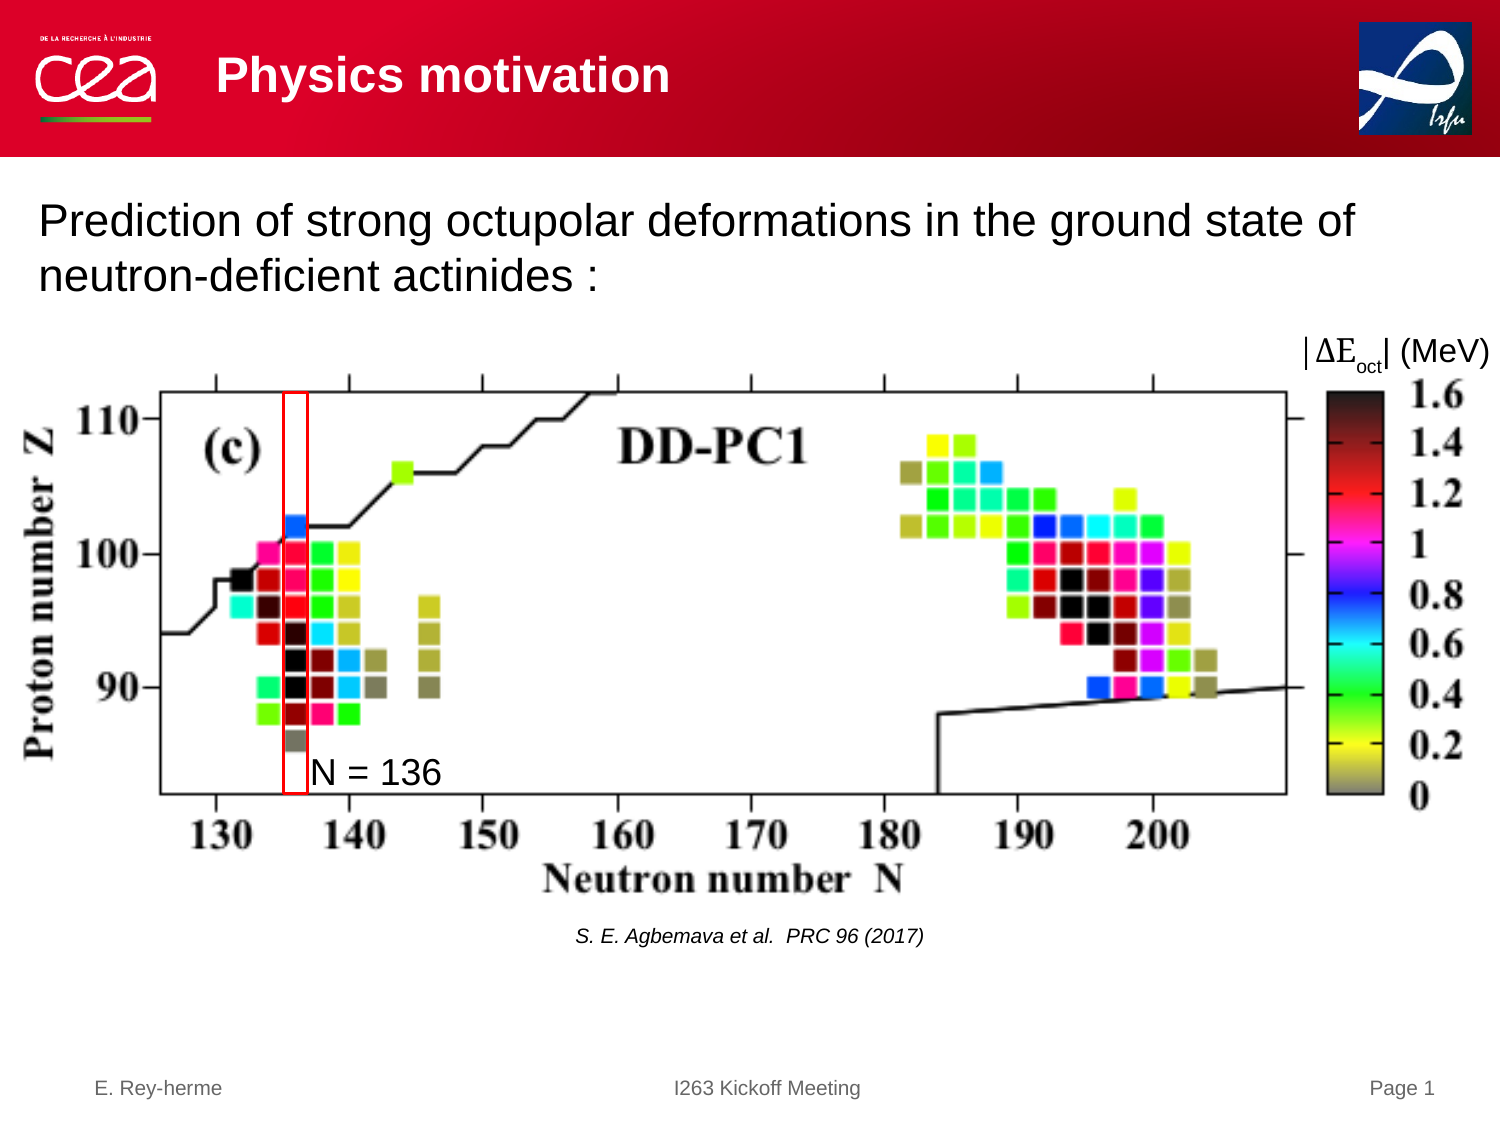

Physics motivation
Prediction of strong octupolar deformations in the ground state of neutron-deficient actinides :
|ΔEoct| (MeV)
N = 136
S. E. Agbemava et al. PRC 96 (2017)
E. Rey-herme
I263 Kickoff Meeting
Page 1